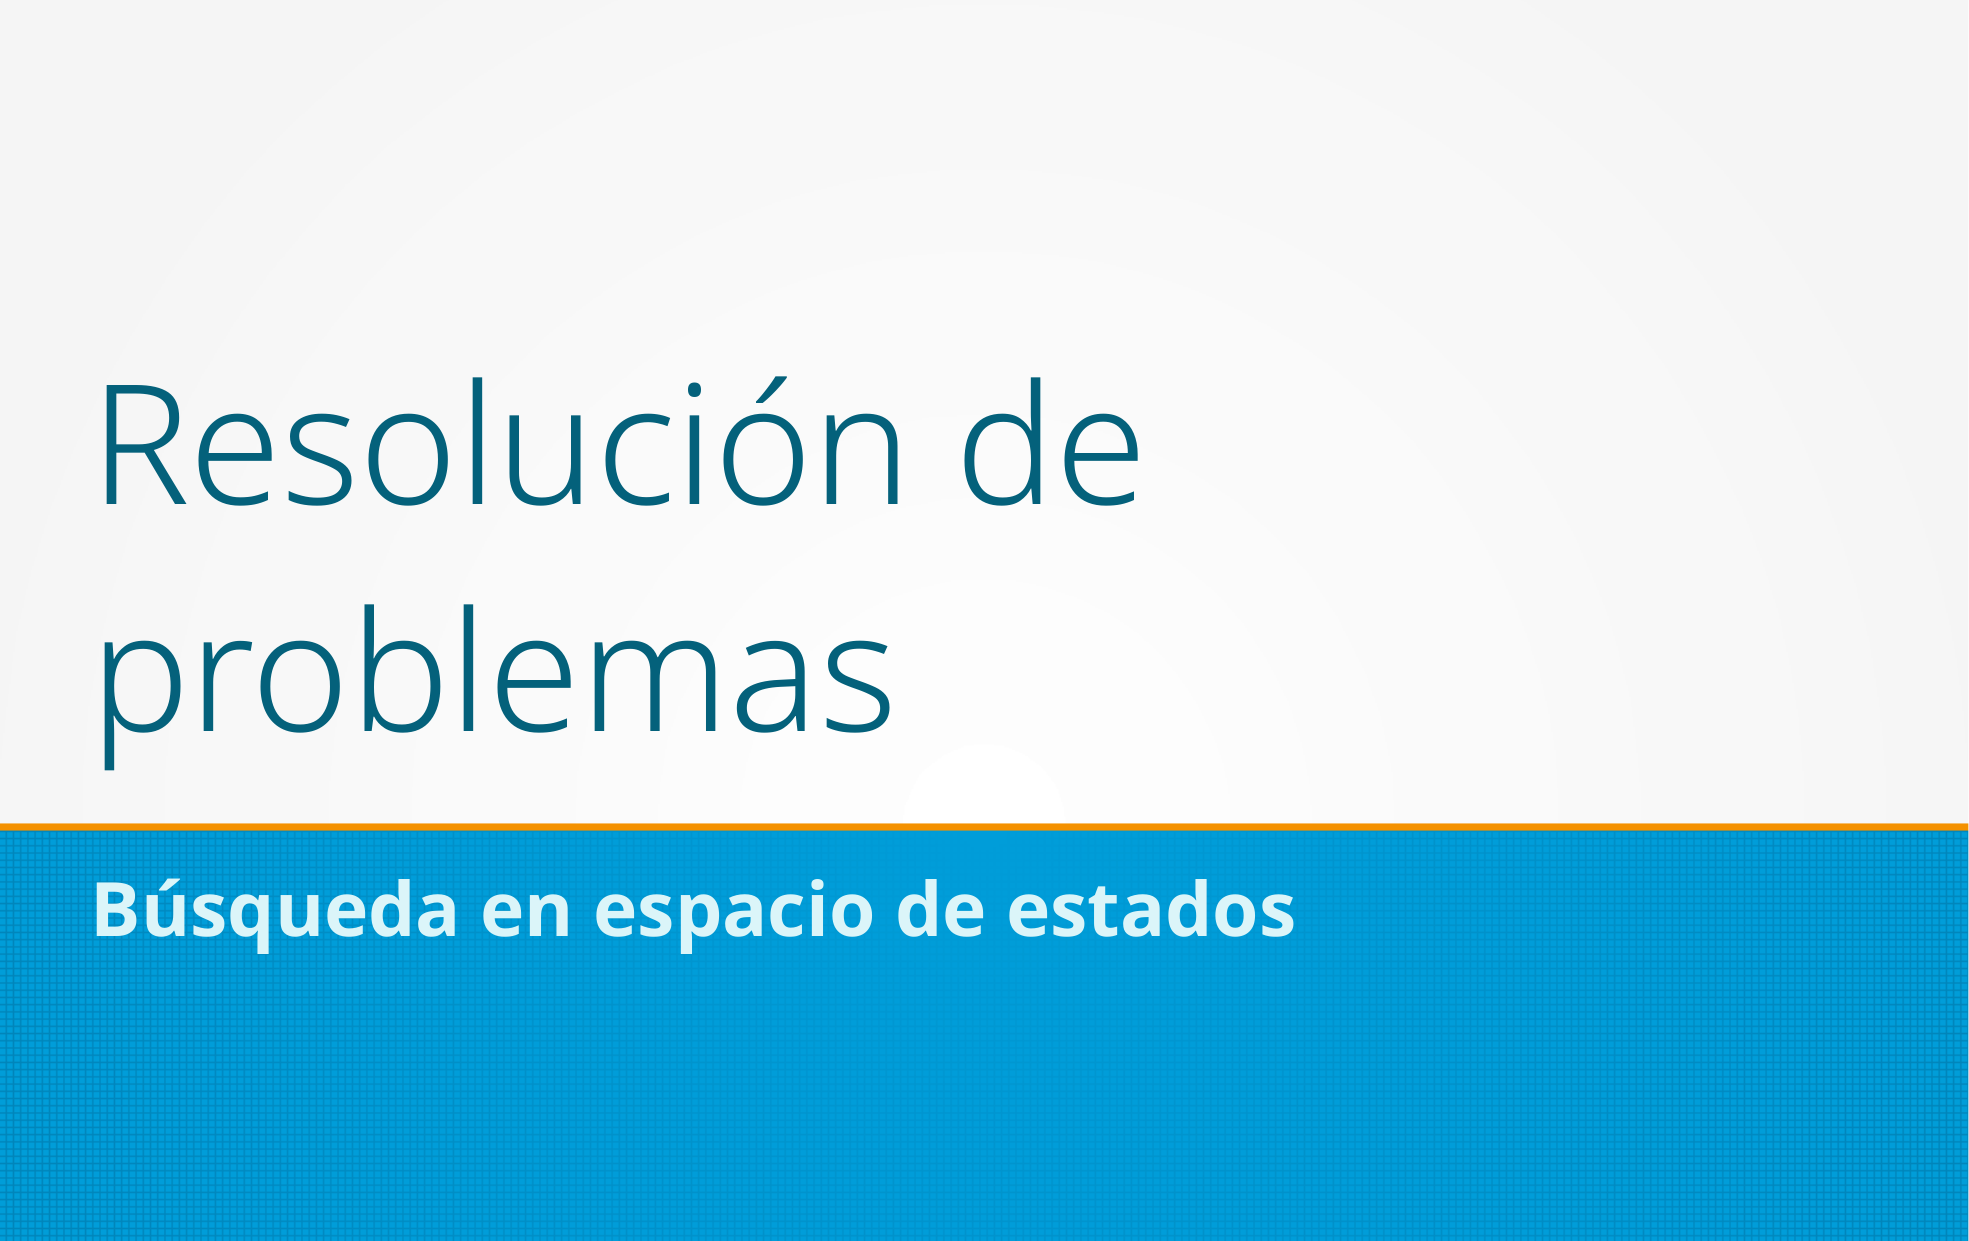

# Resolución de problemas
Búsqueda en espacio de estados